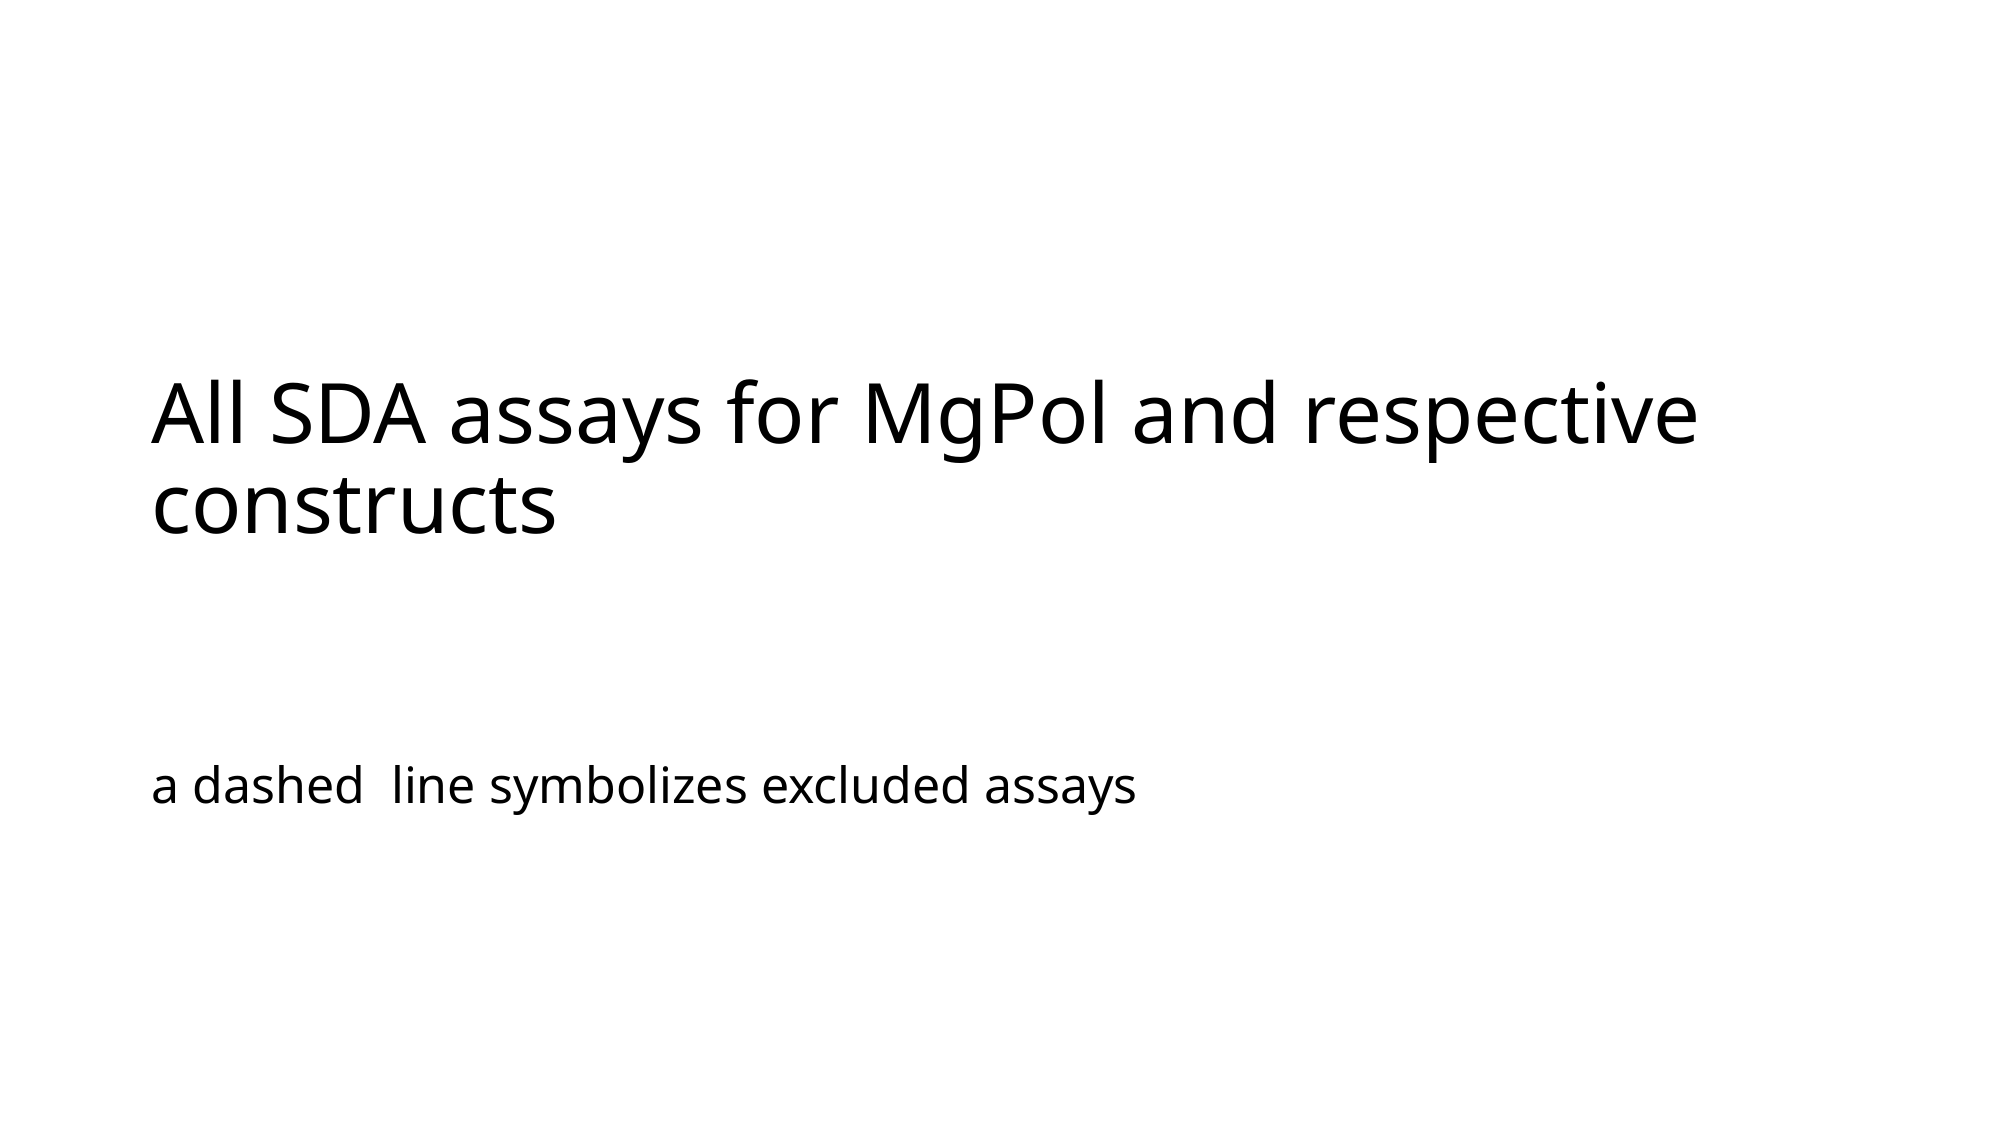

# All SDA assays for MgPol and respective constructs
a dashed line symbolizes excluded assays